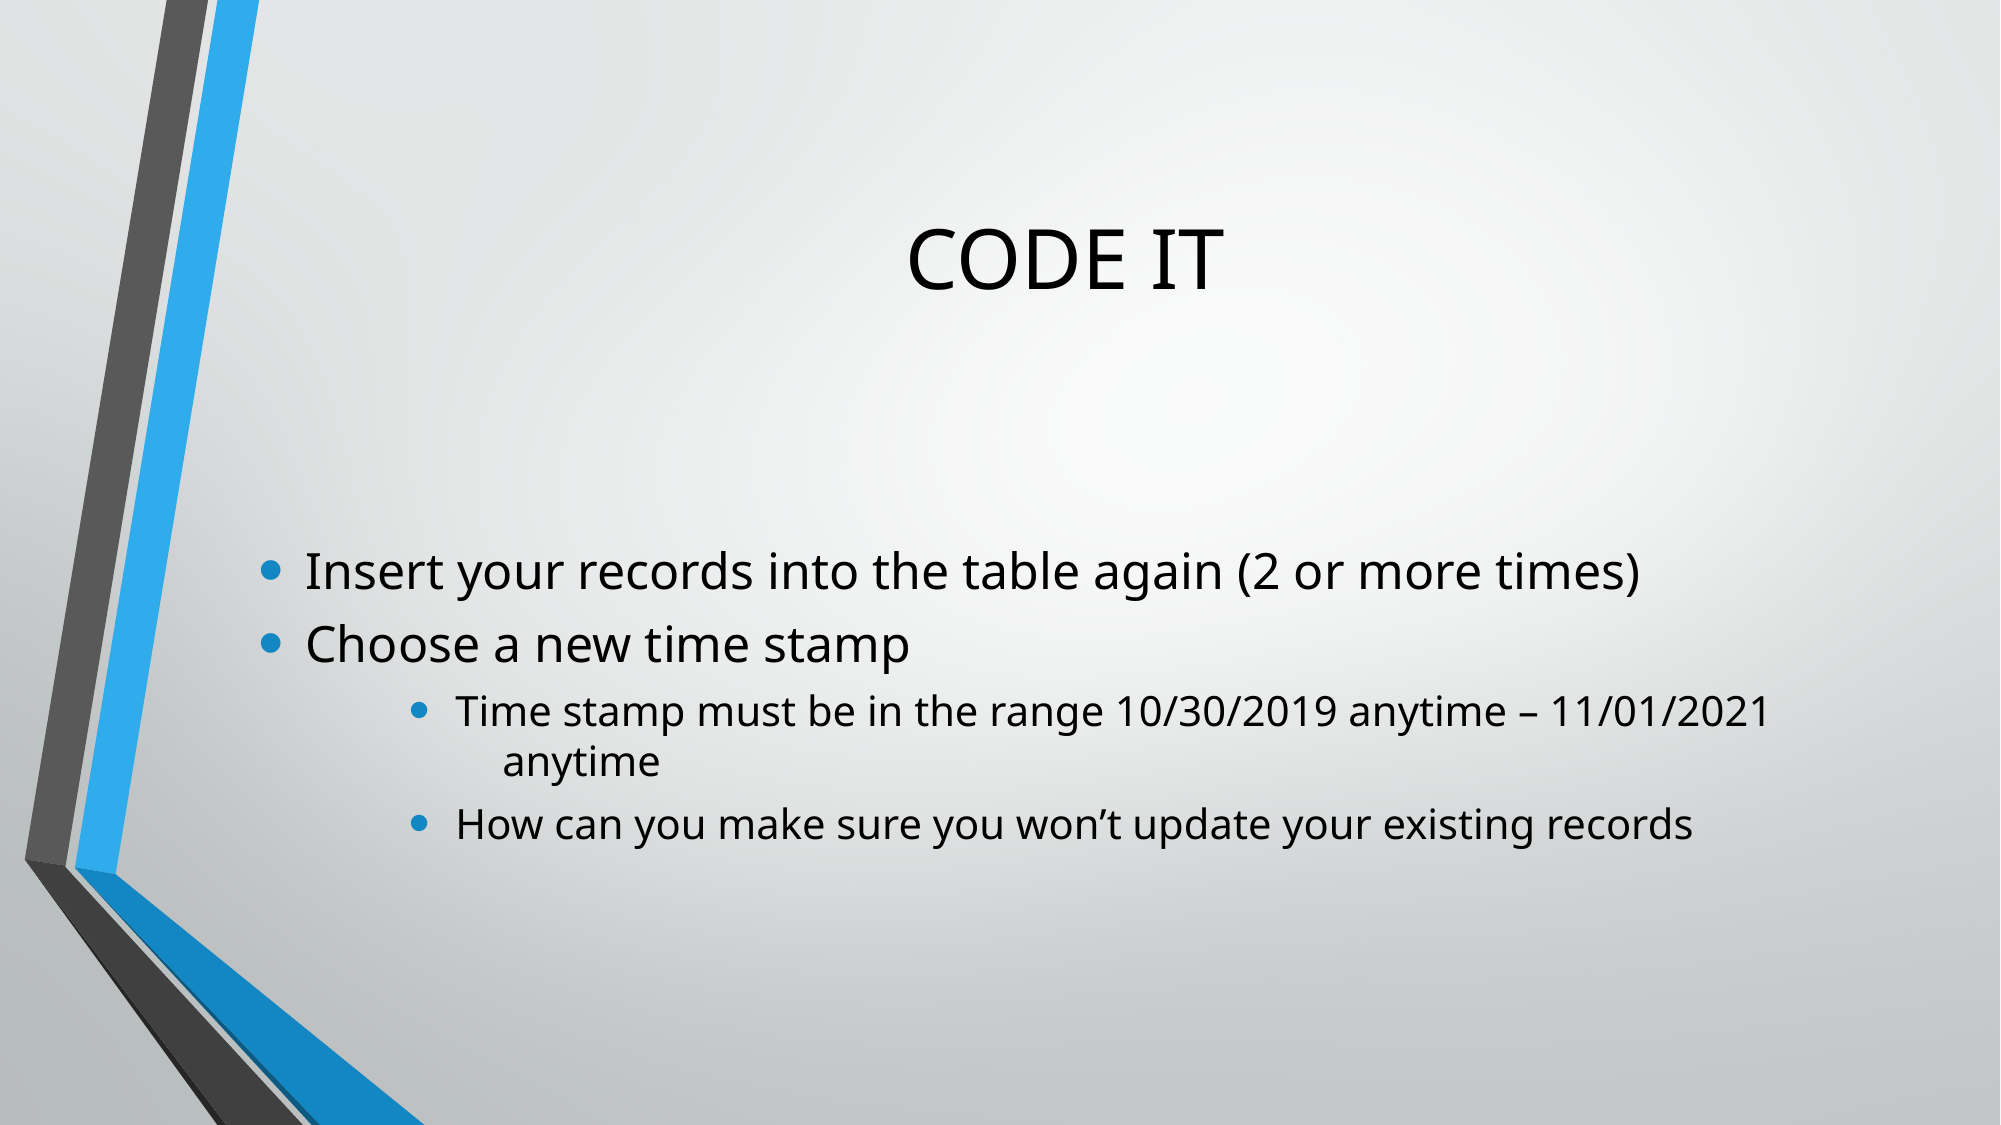

# CODE IT
Insert your records into the table again (2 or more times)
Choose a new time stamp
Time stamp must be in the range 10/30/2019 anytime – 11/01/2021 anytime
How can you make sure you won’t update your existing records